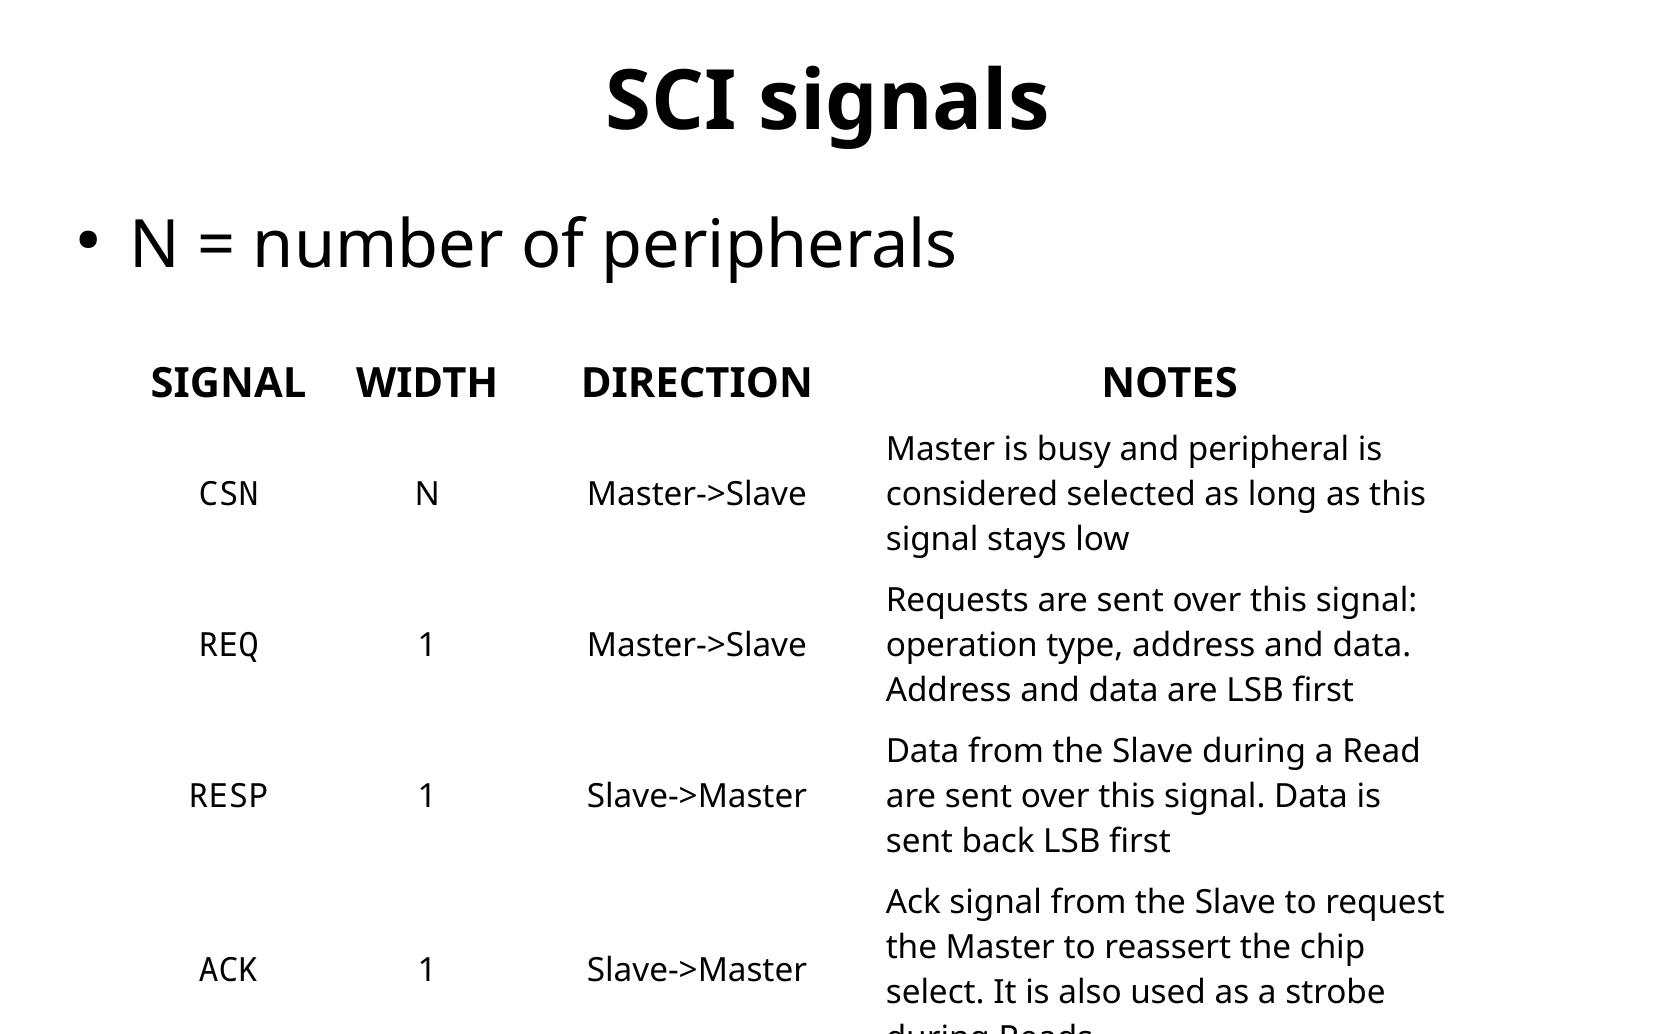

SCI signals
# N = number of peripherals
| SIGNAL | WIDTH | DIRECTION | NOTES |
| --- | --- | --- | --- |
| CSN | N | Master->Slave | Master is busy and peripheral is considered selected as long as this signal stays low |
| REQ | 1 | Master->Slave | Requests are sent over this signal: operation type, address and data. Address and data are LSB first |
| RESP | 1 | Slave->Master | Data from the Slave during a Read are sent over this signal. Data is sent back LSB first |
| ACK | 1 | Slave->Master | Ack signal from the Slave to request the Master to reassert the chip select. It is also used as a strobe during Reads |